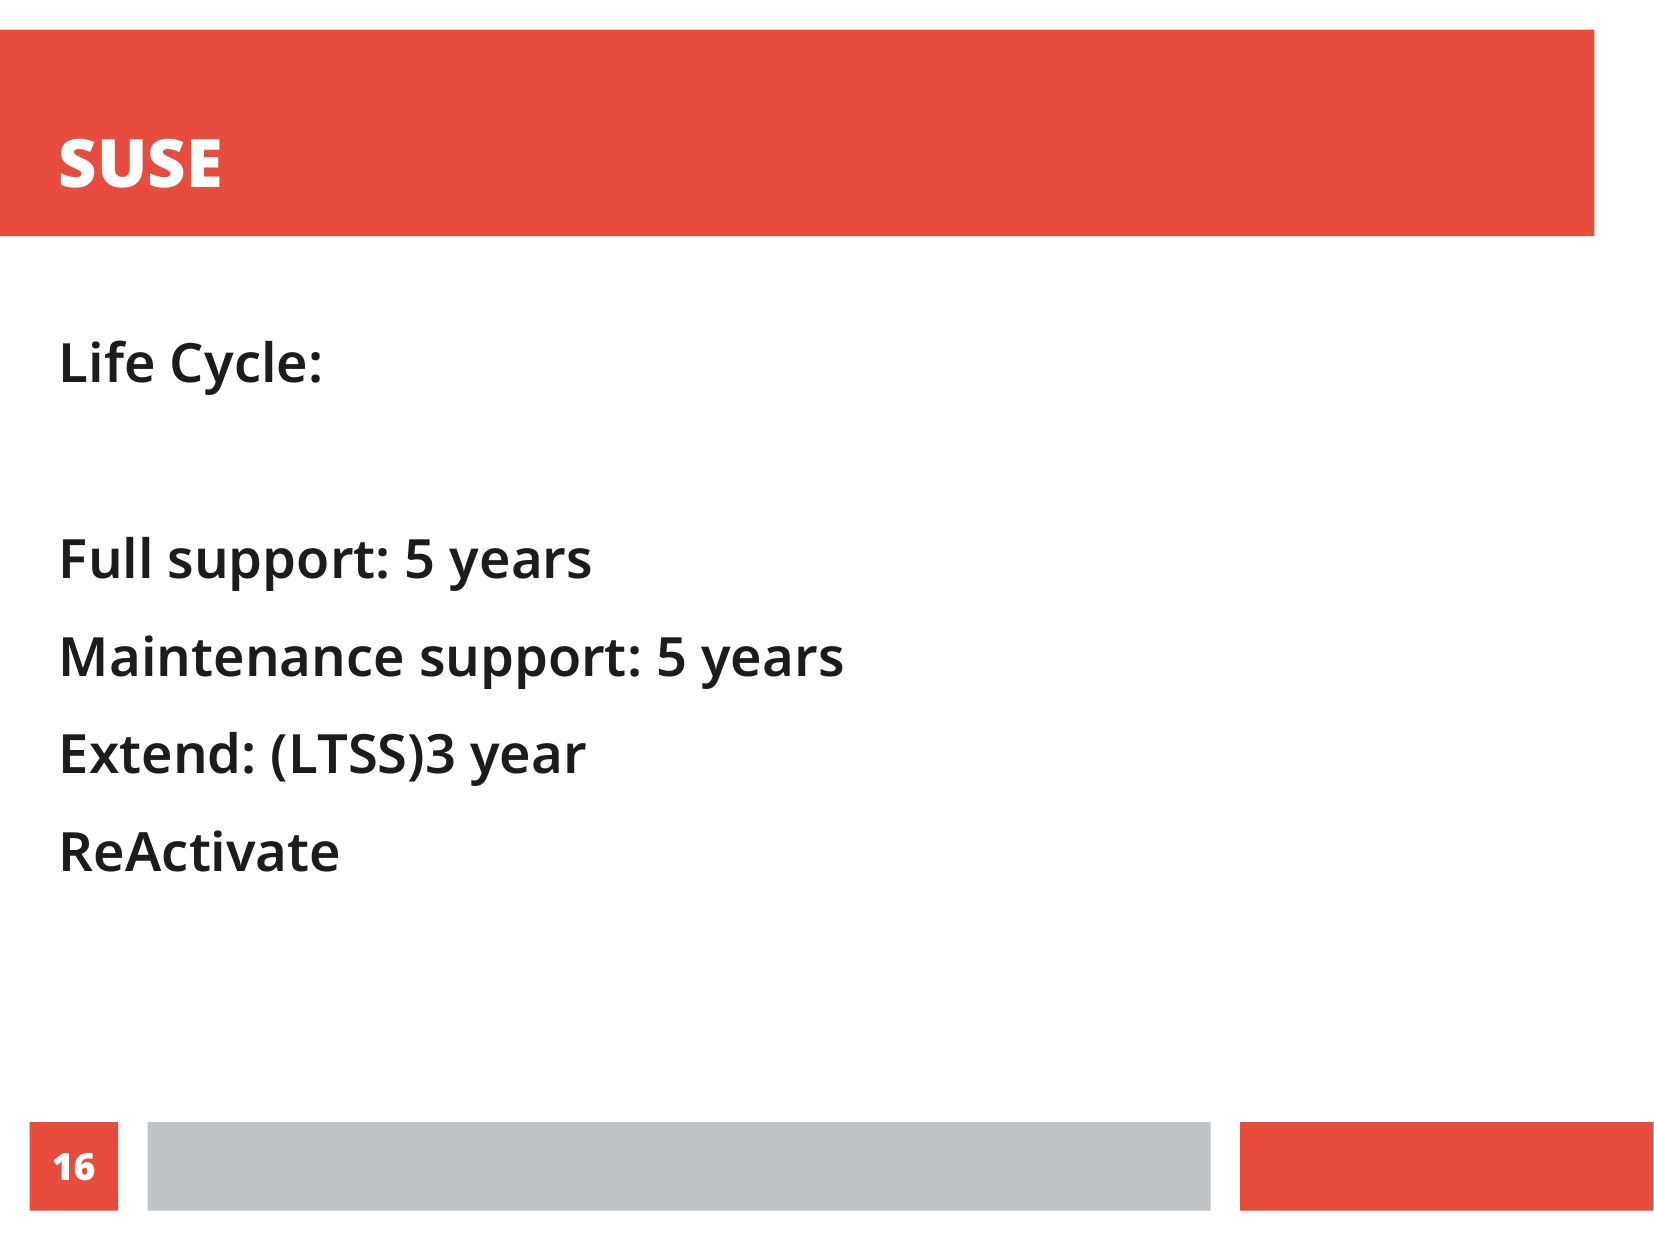

# SUSE
Life Cycle:
Full support: 5 years
Maintenance support: 5 years
Extend: (LTSS)3 year
ReActivate
16